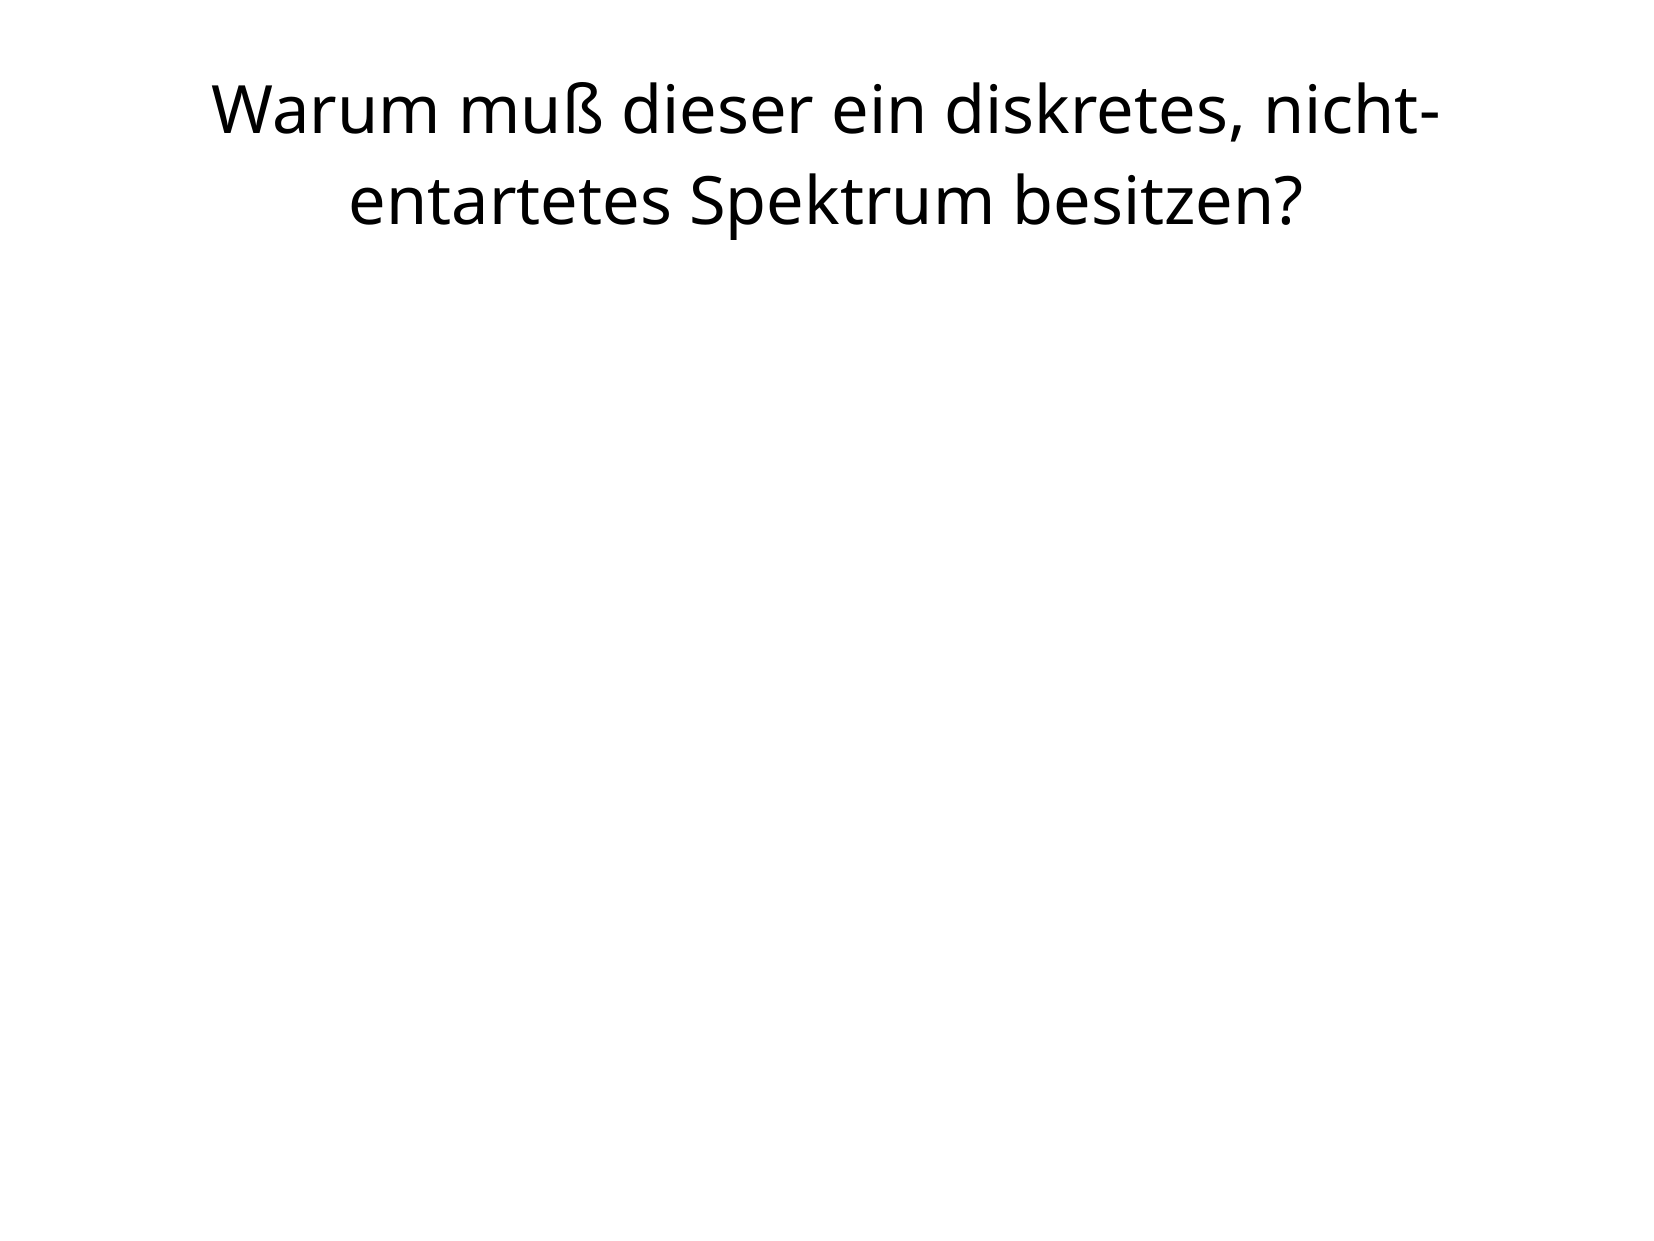

# Warum muß dieser ein diskretes, nicht-entartetes Spektrum besitzen?